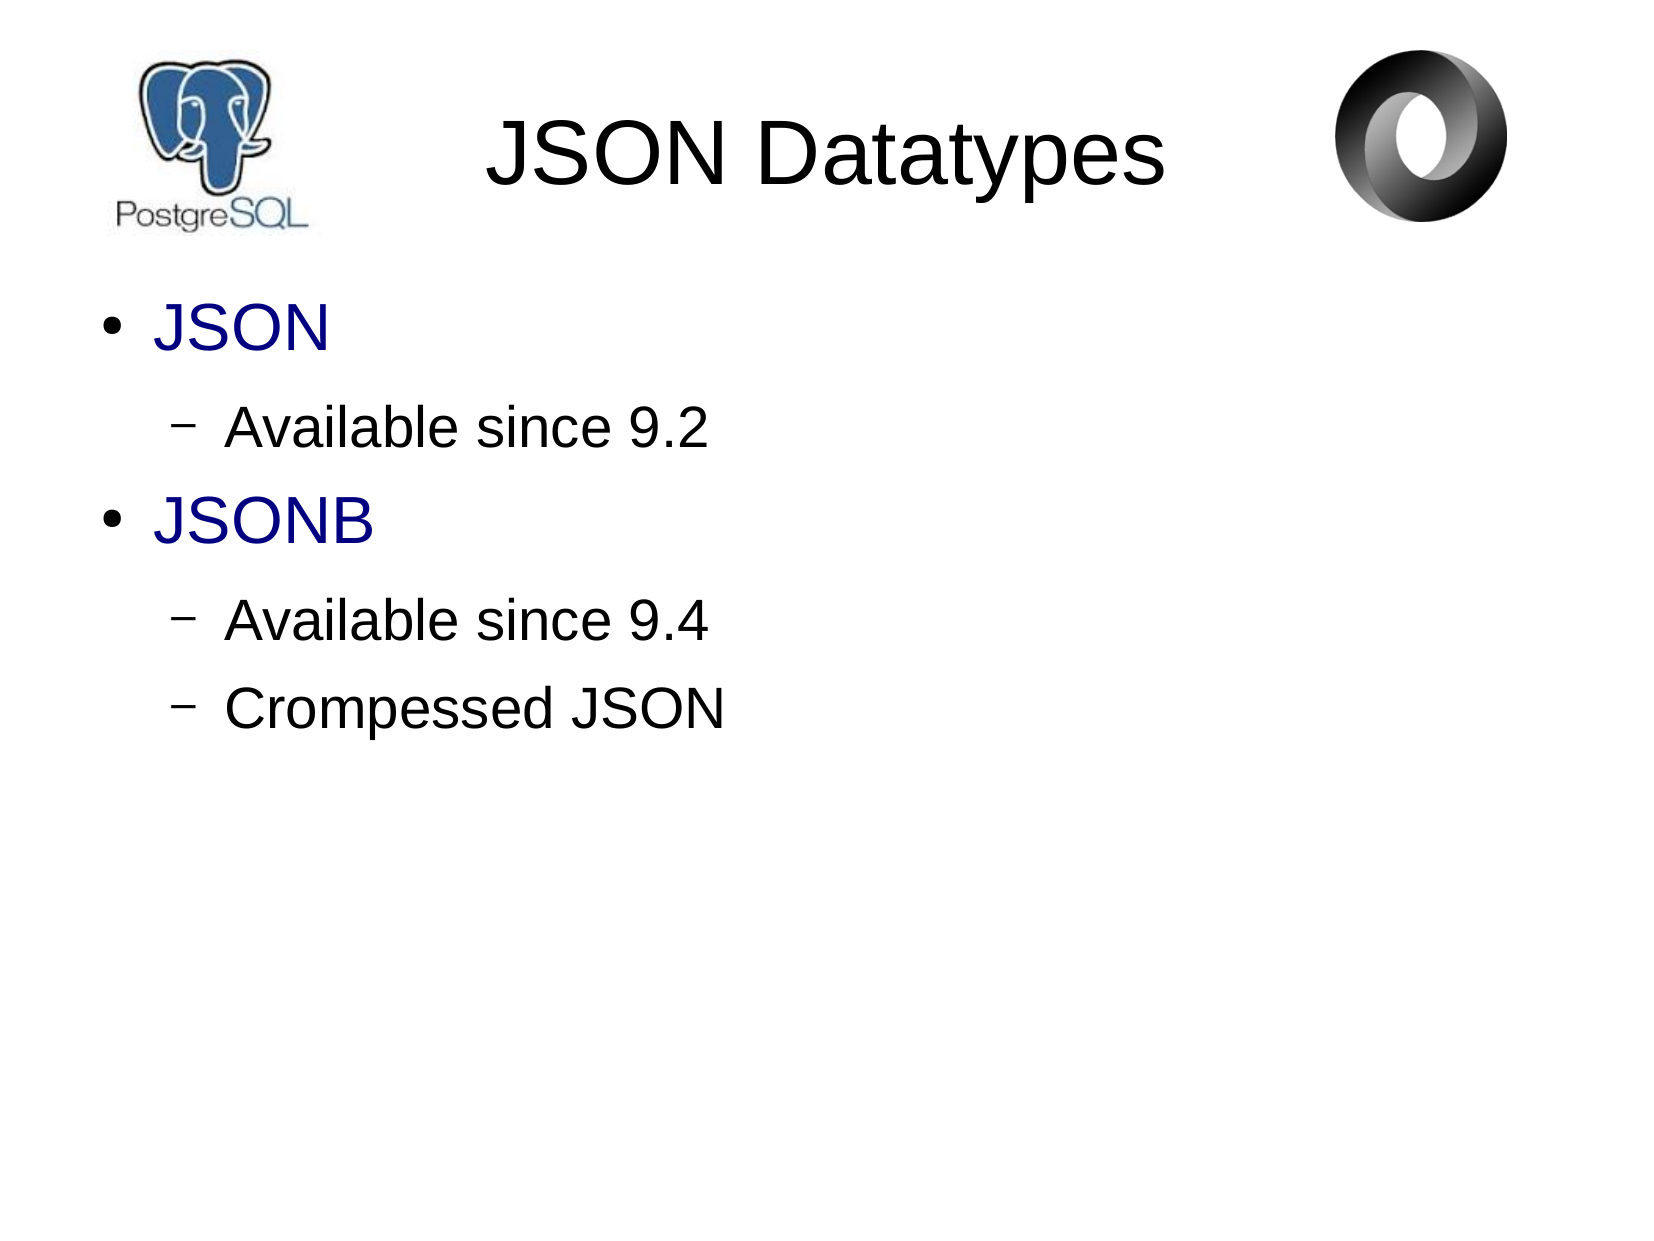

# JSON Datatypes
JSON
Available since 9.2
JSONB
Available since 9.4
Crompessed JSON